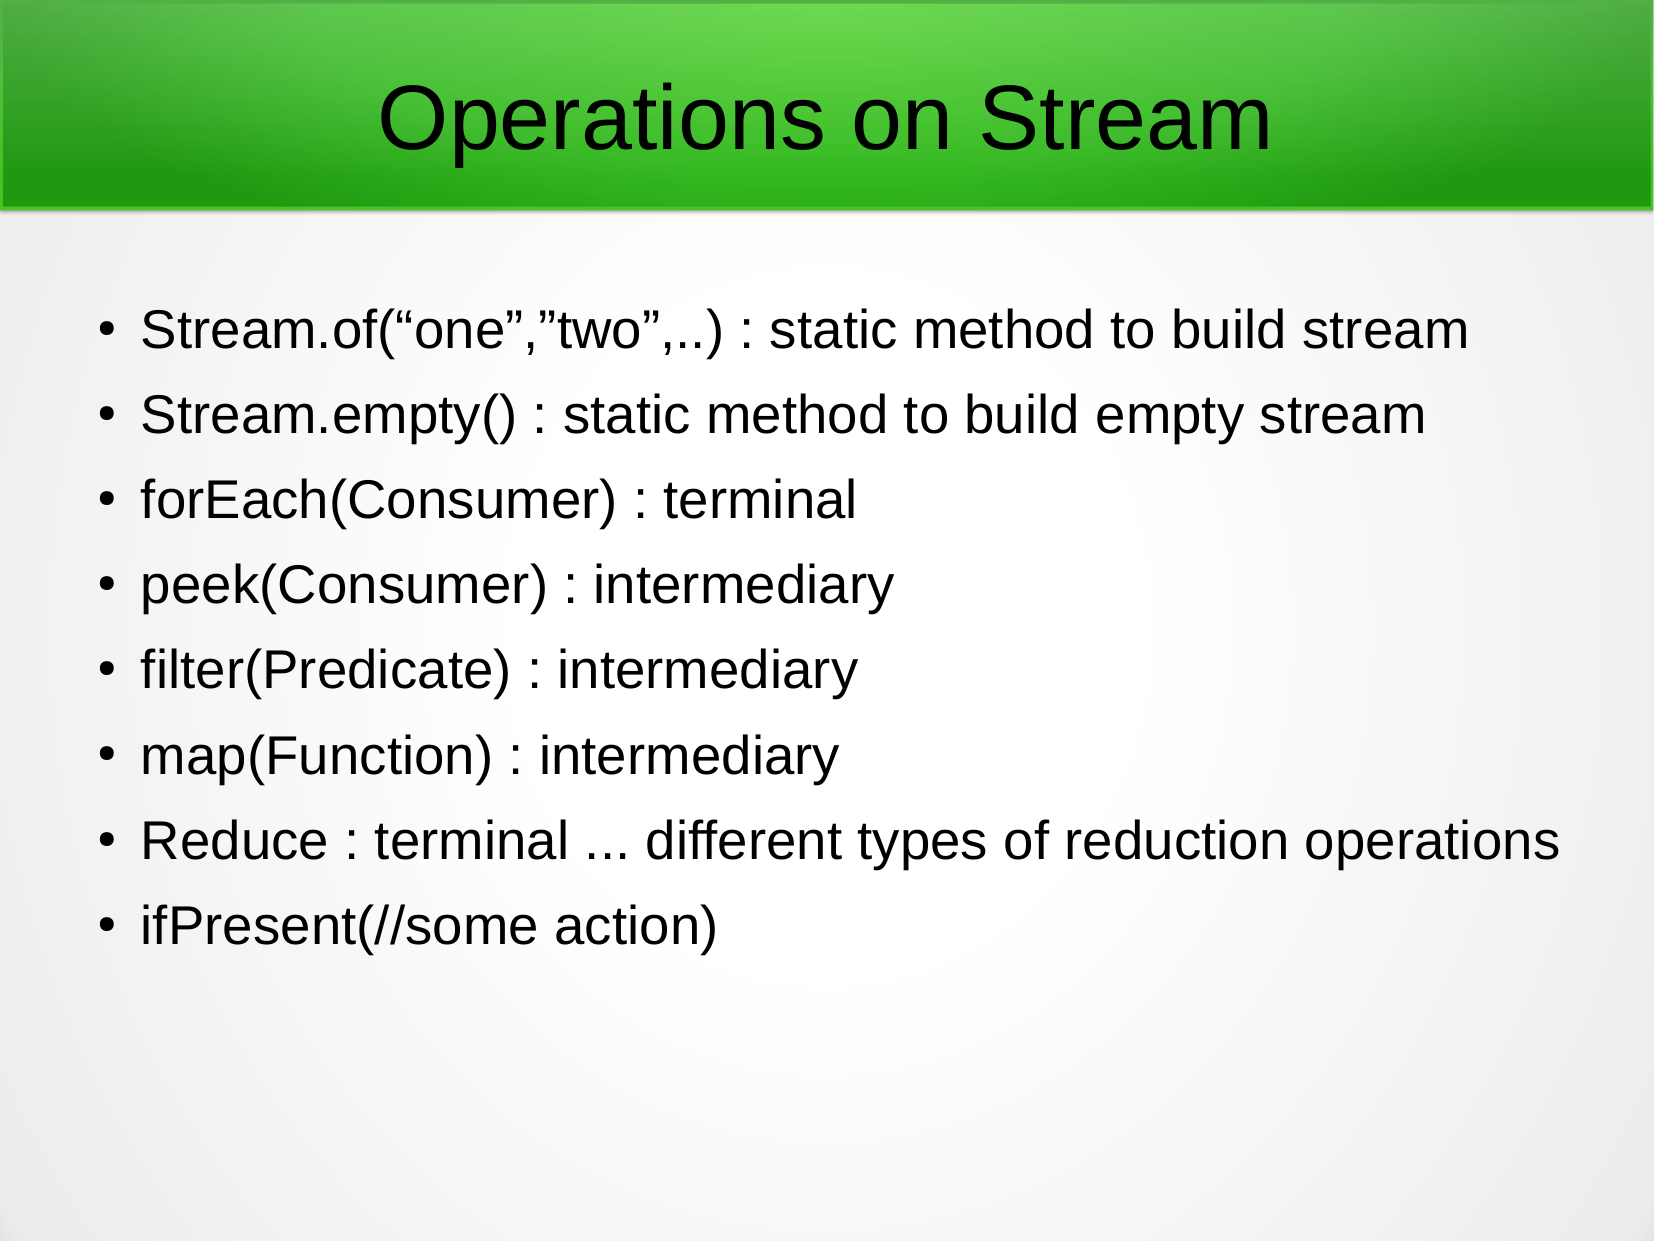

# Operations on Stream
Stream.of(“one”,”two”,..) : static method to build stream
Stream.empty() : static method to build empty stream
forEach(Consumer) : terminal
peek(Consumer) : intermediary
filter(Predicate) : intermediary
map(Function) : intermediary
Reduce : terminal ... different types of reduction operations
ifPresent(//some action)